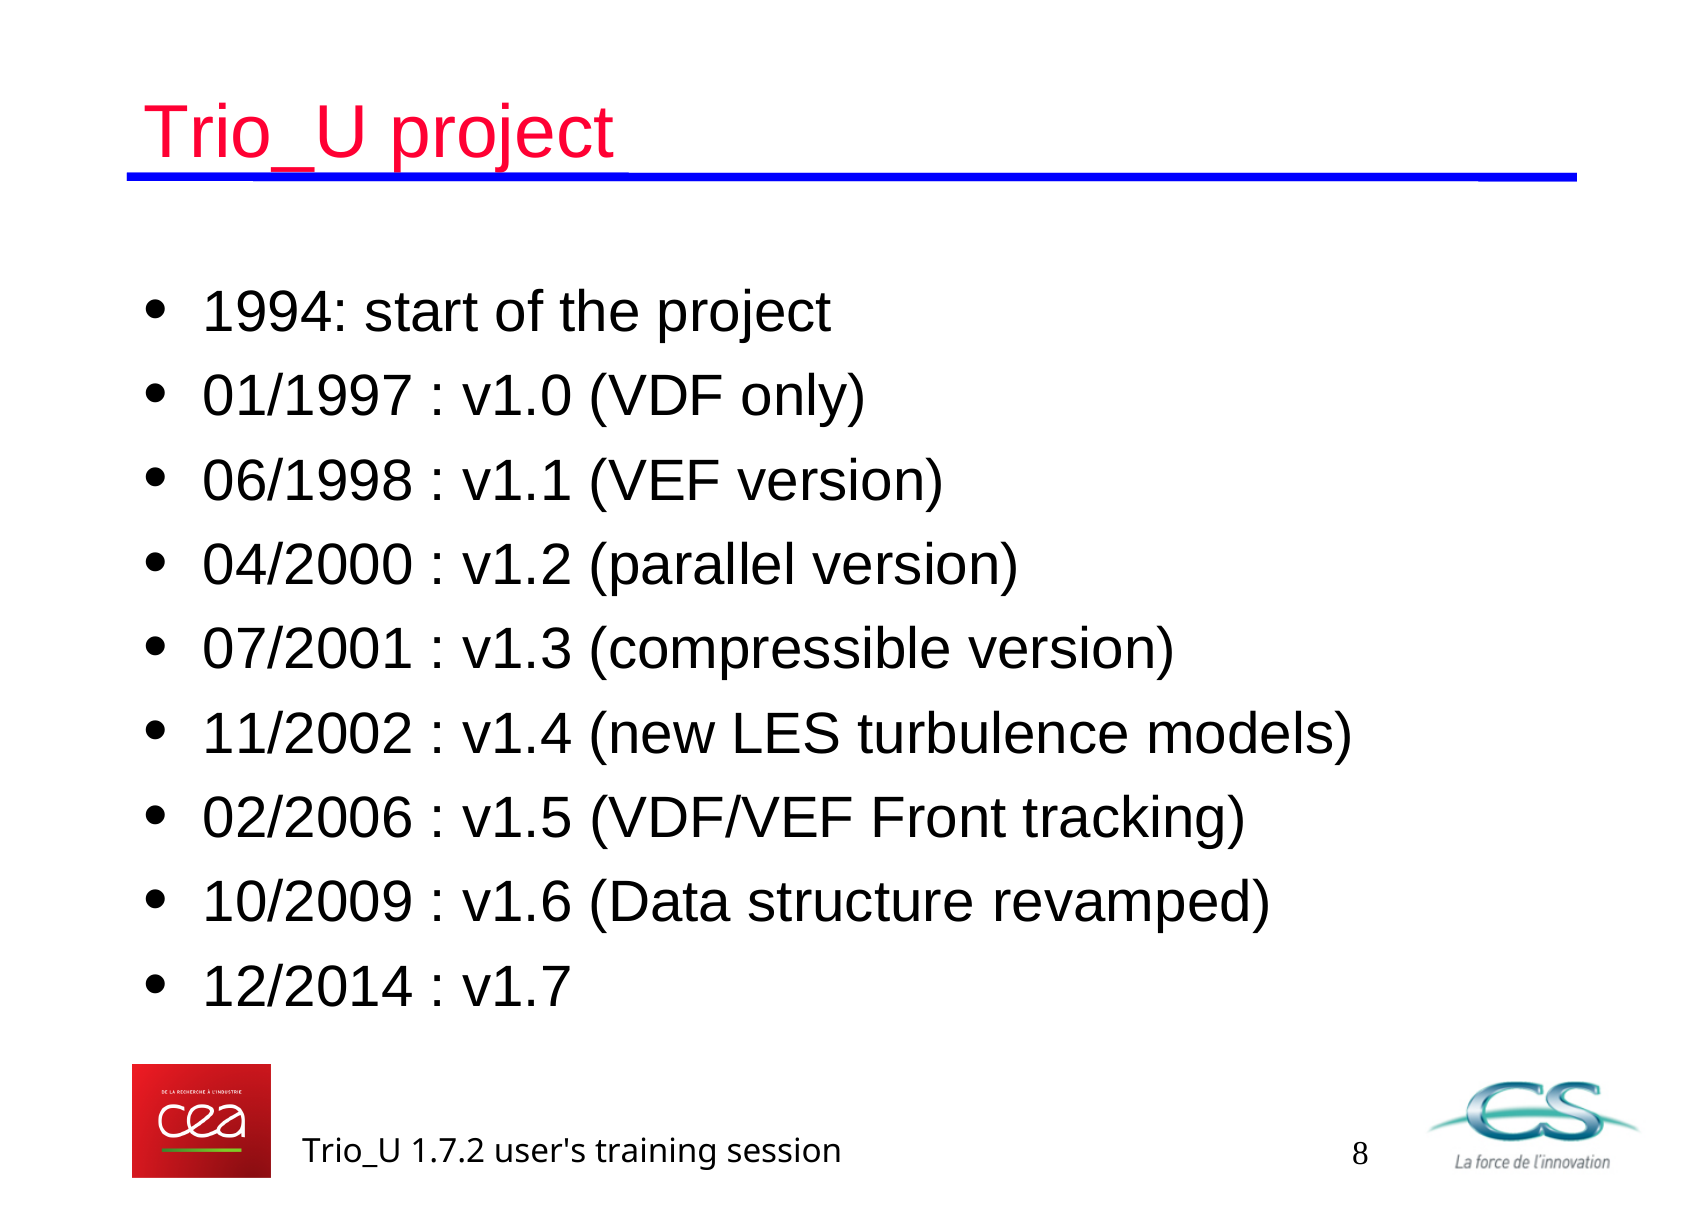

# Trio_U project
1994: start of the project
01/1997 : v1.0 (VDF only)
06/1998 : v1.1 (VEF version)
04/2000 : v1.2 (parallel version)
07/2001 : v1.3 (compressible version)
11/2002 : v1.4 (new LES turbulence models)
02/2006 : v1.5 (VDF/VEF Front tracking)
10/2009 : v1.6 (Data structure revamped)
12/2014 : v1.7
Trio_U 1.7.2 user's training session
8